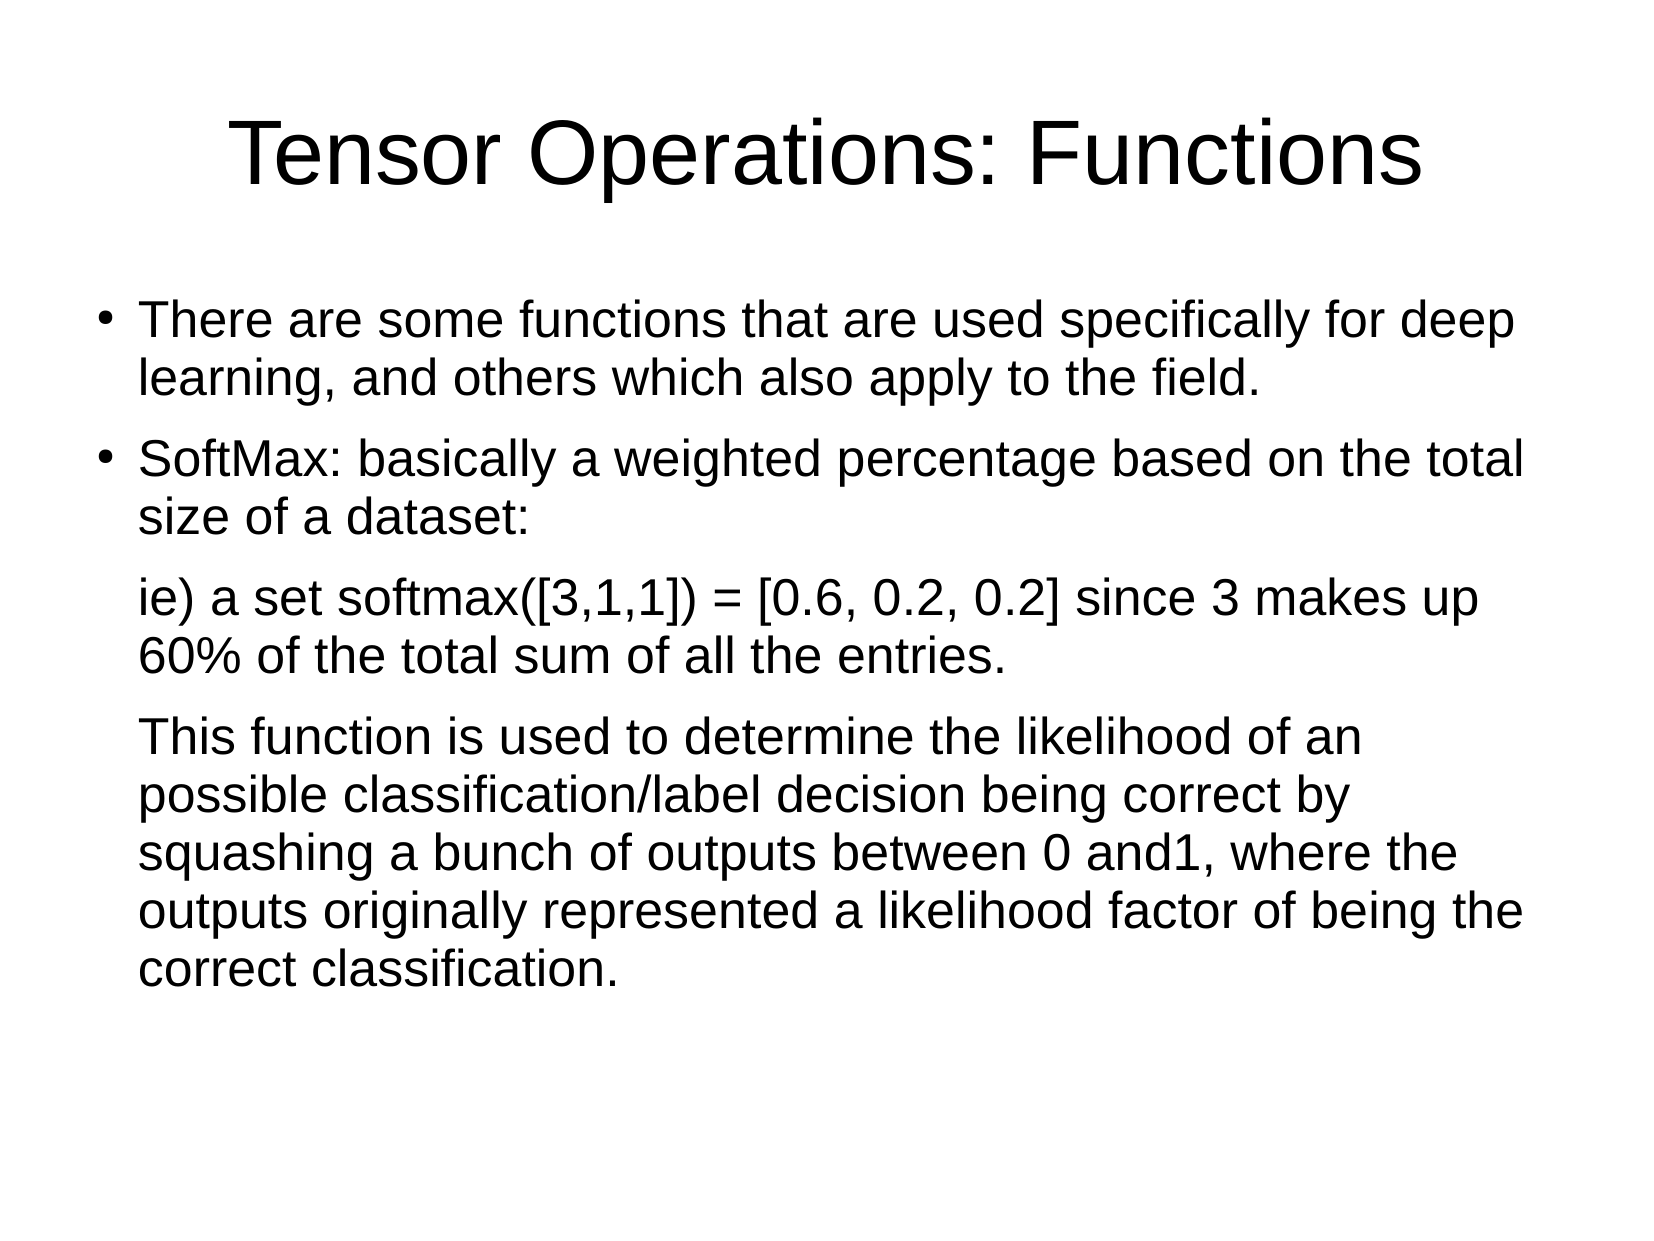

# Tensor Operations: Functions
There are some functions that are used specifically for deep learning, and others which also apply to the field.
SoftMax: basically a weighted percentage based on the total size of a dataset:
ie) a set softmax([3,1,1]) = [0.6, 0.2, 0.2] since 3 makes up 60% of the total sum of all the entries.
This function is used to determine the likelihood of an possible classification/label decision being correct by squashing a bunch of outputs between 0 and1, where the outputs originally represented a likelihood factor of being the correct classification.